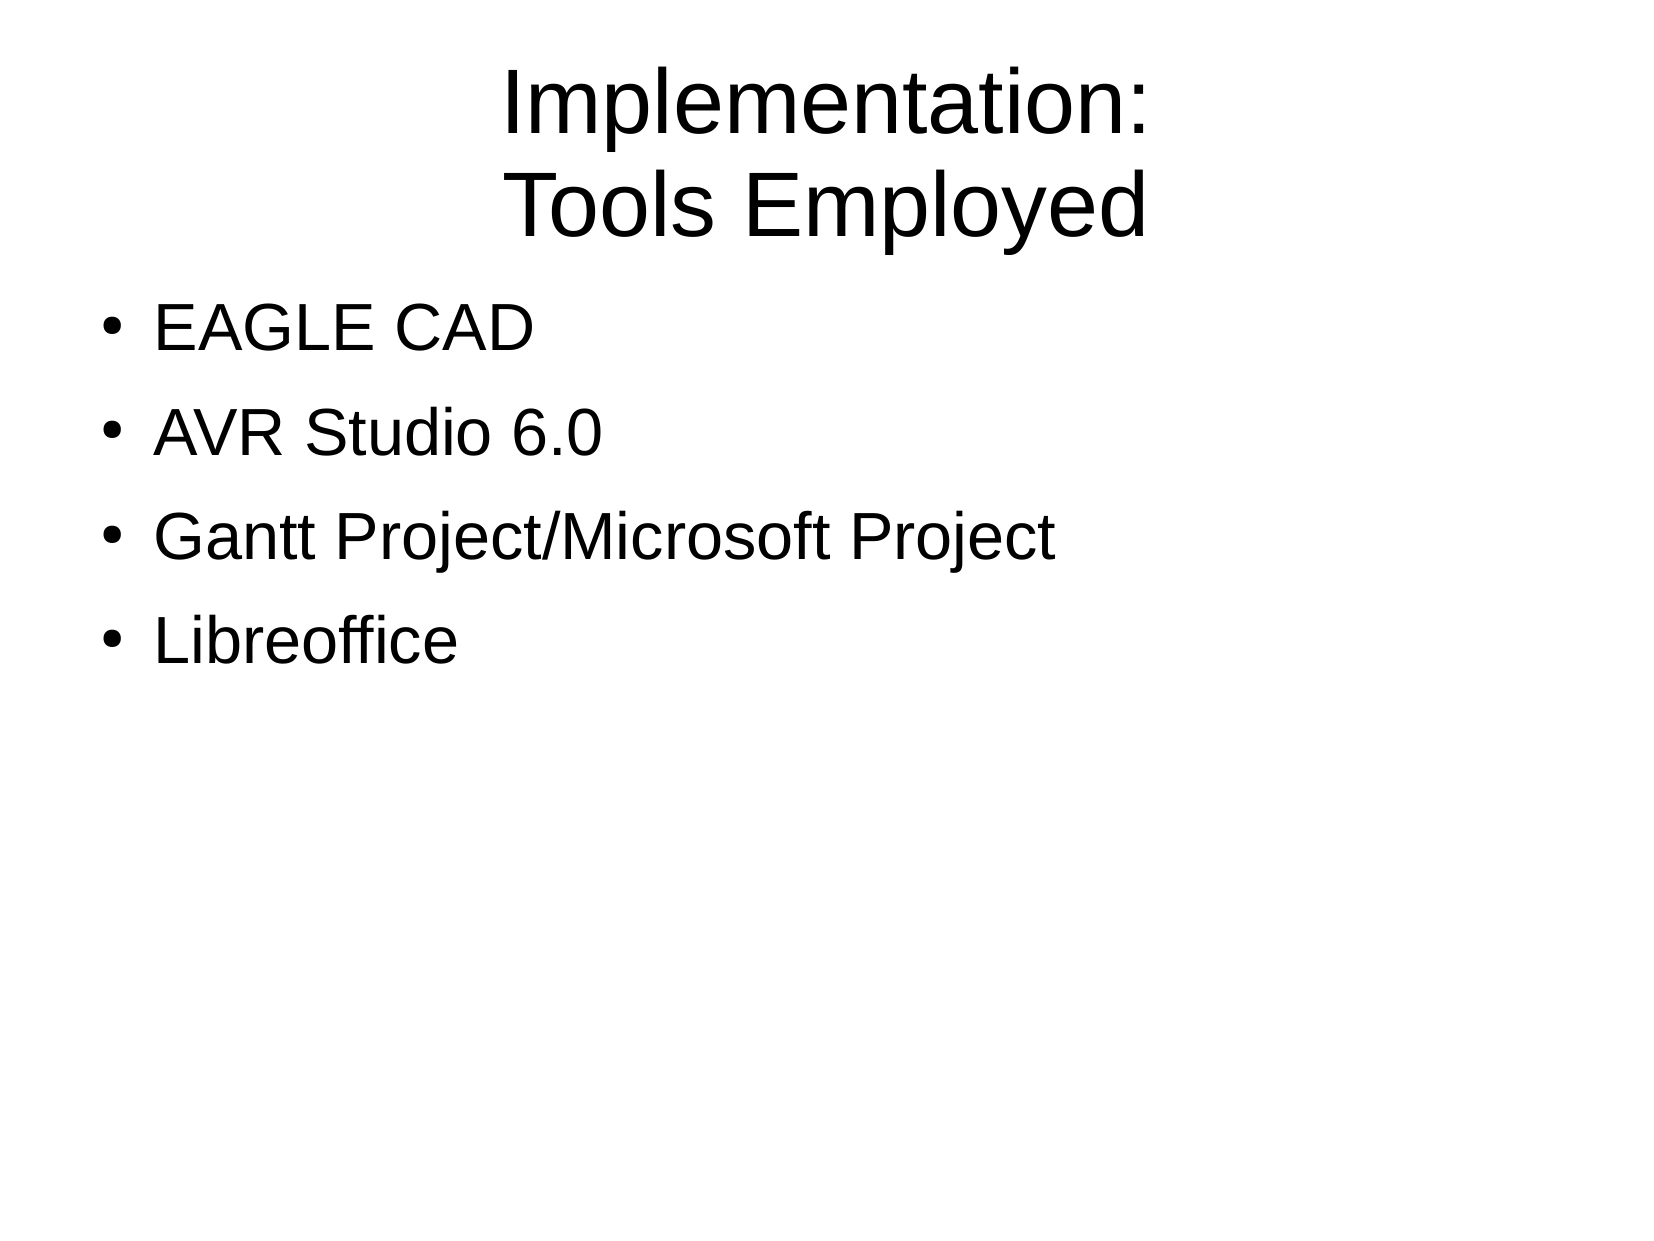

# Implementation: Tools Employed
EAGLE CAD
AVR Studio 6.0
Gantt Project/Microsoft Project
Libreoffice